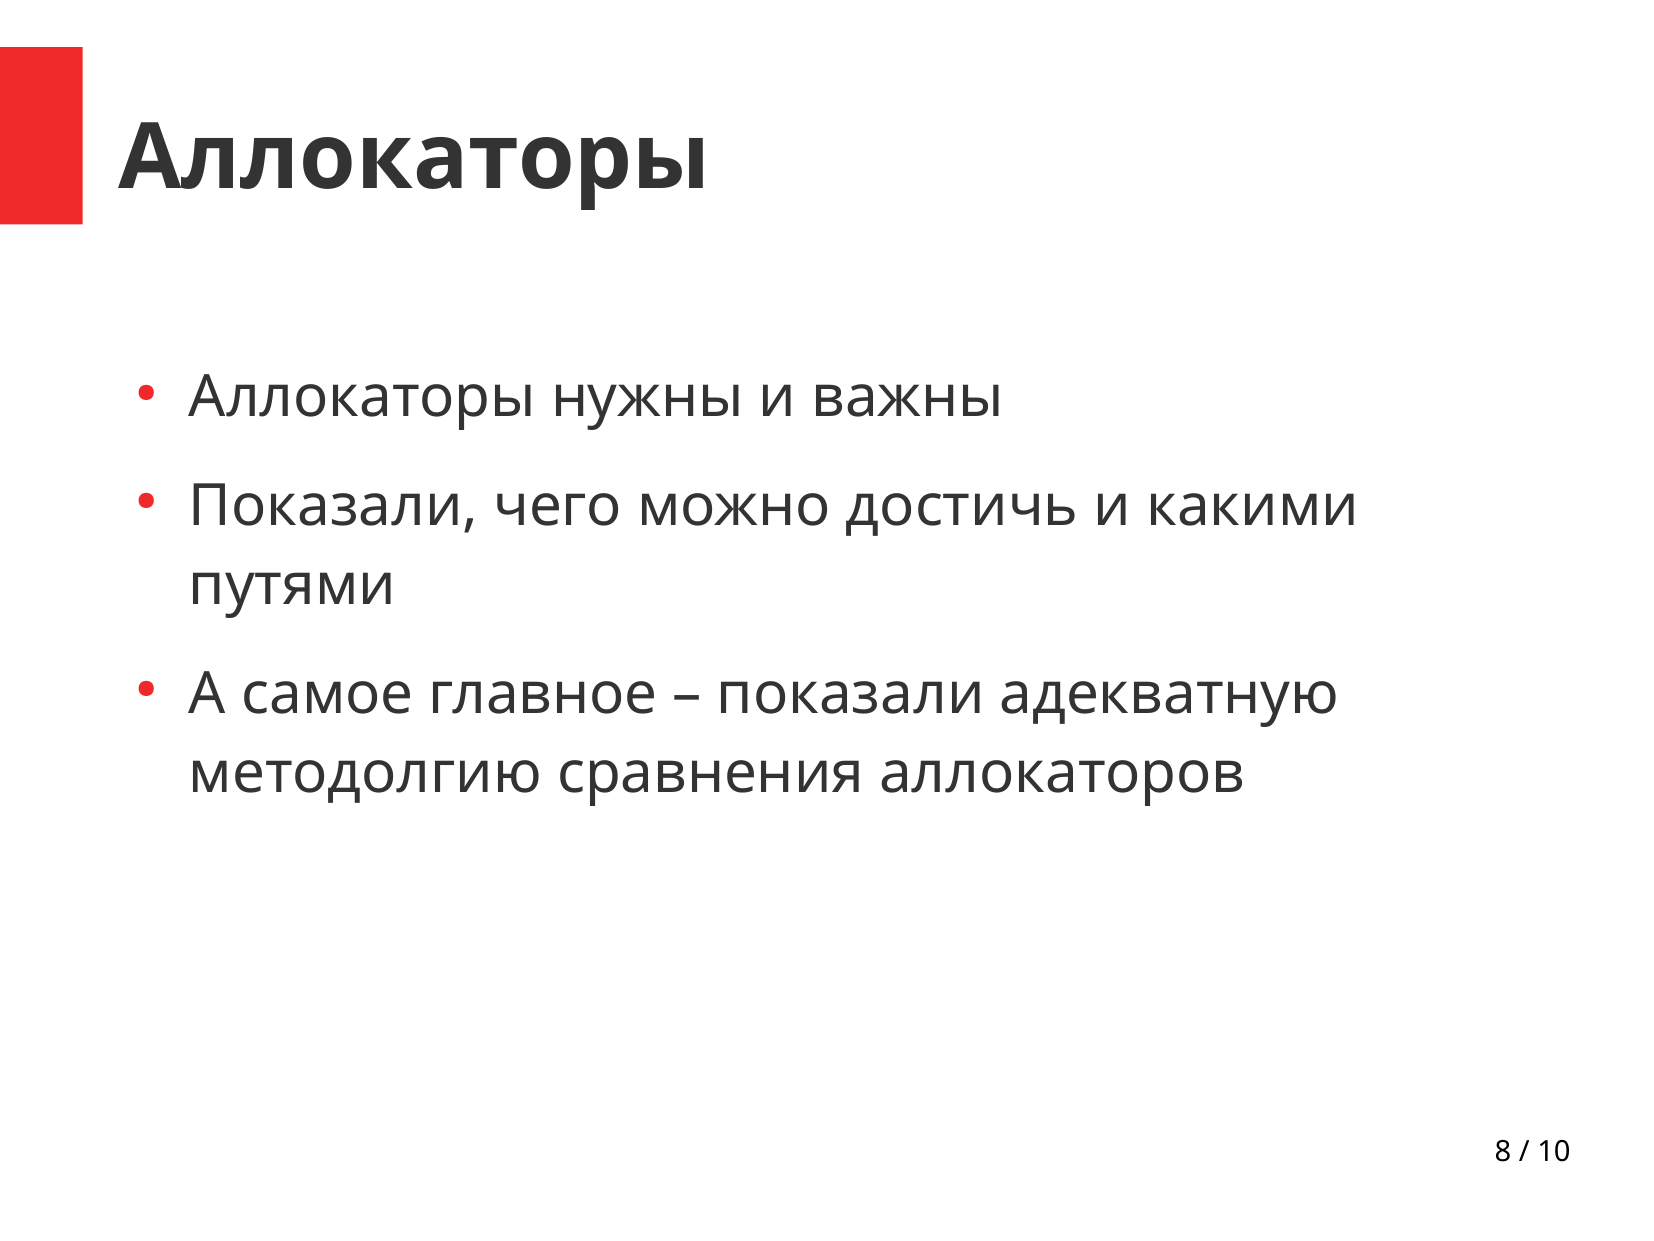

# Аллокаторы
Аллокаторы нужны и важны
Показали, чего можно достичь и какими путями
А самое главное – показали адекватную методолгию сравнения аллокаторов
8